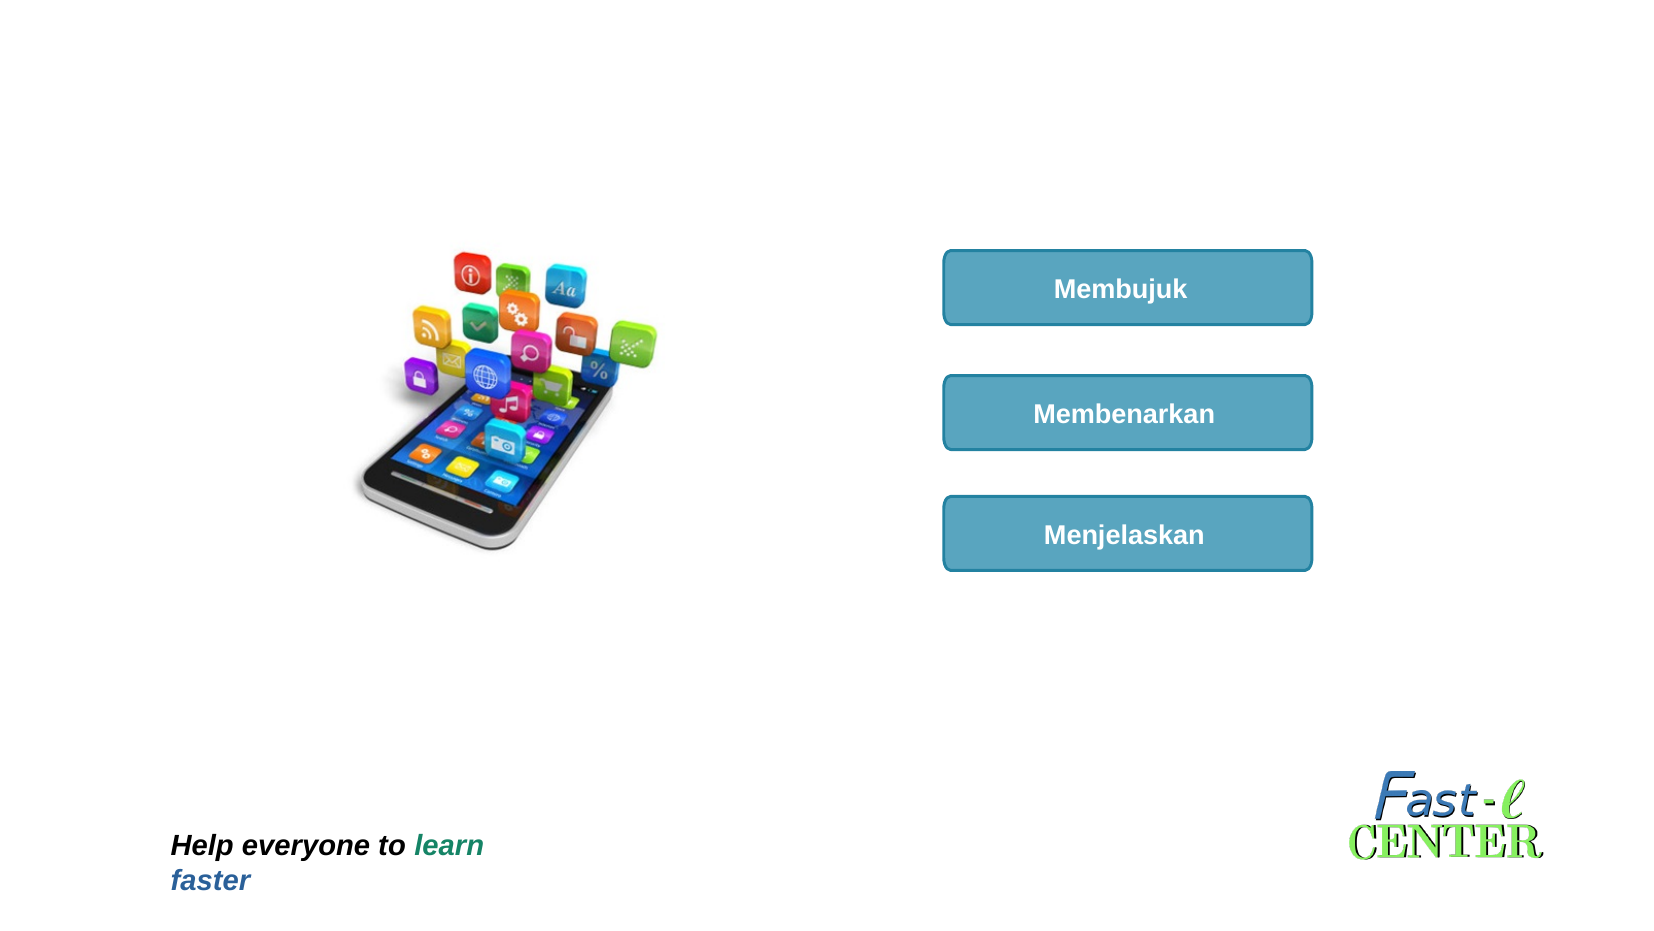

Membujuk
Membenarkan
Menjelaskan
Help everyone to learn faster